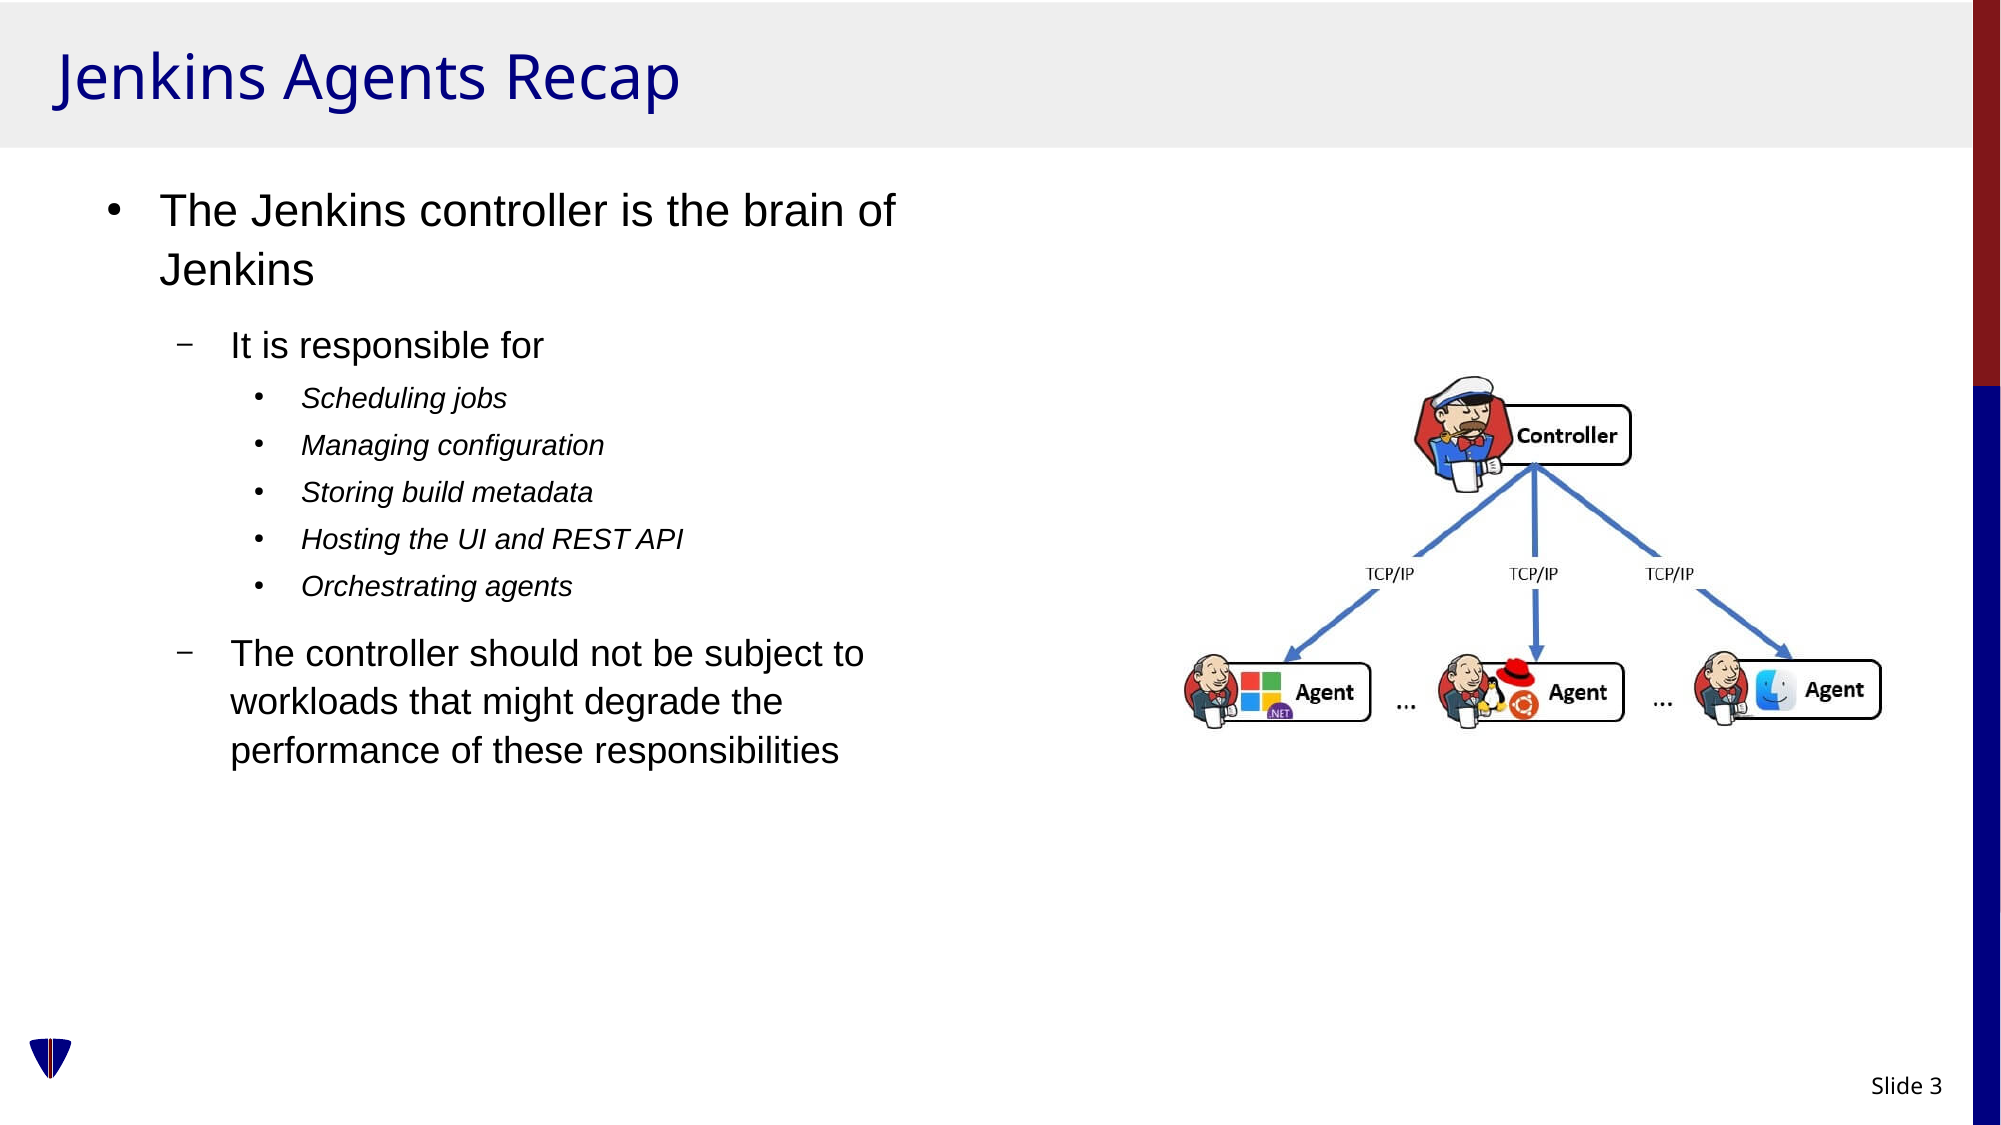

# Jenkins Agents Recap
The Jenkins controller is the brain of Jenkins
It is responsible for
Scheduling jobs
Managing configuration
Storing build metadata
Hosting the UI and REST API
Orchestrating agents
The controller should not be subject to workloads that might degrade the performance of these responsibilities